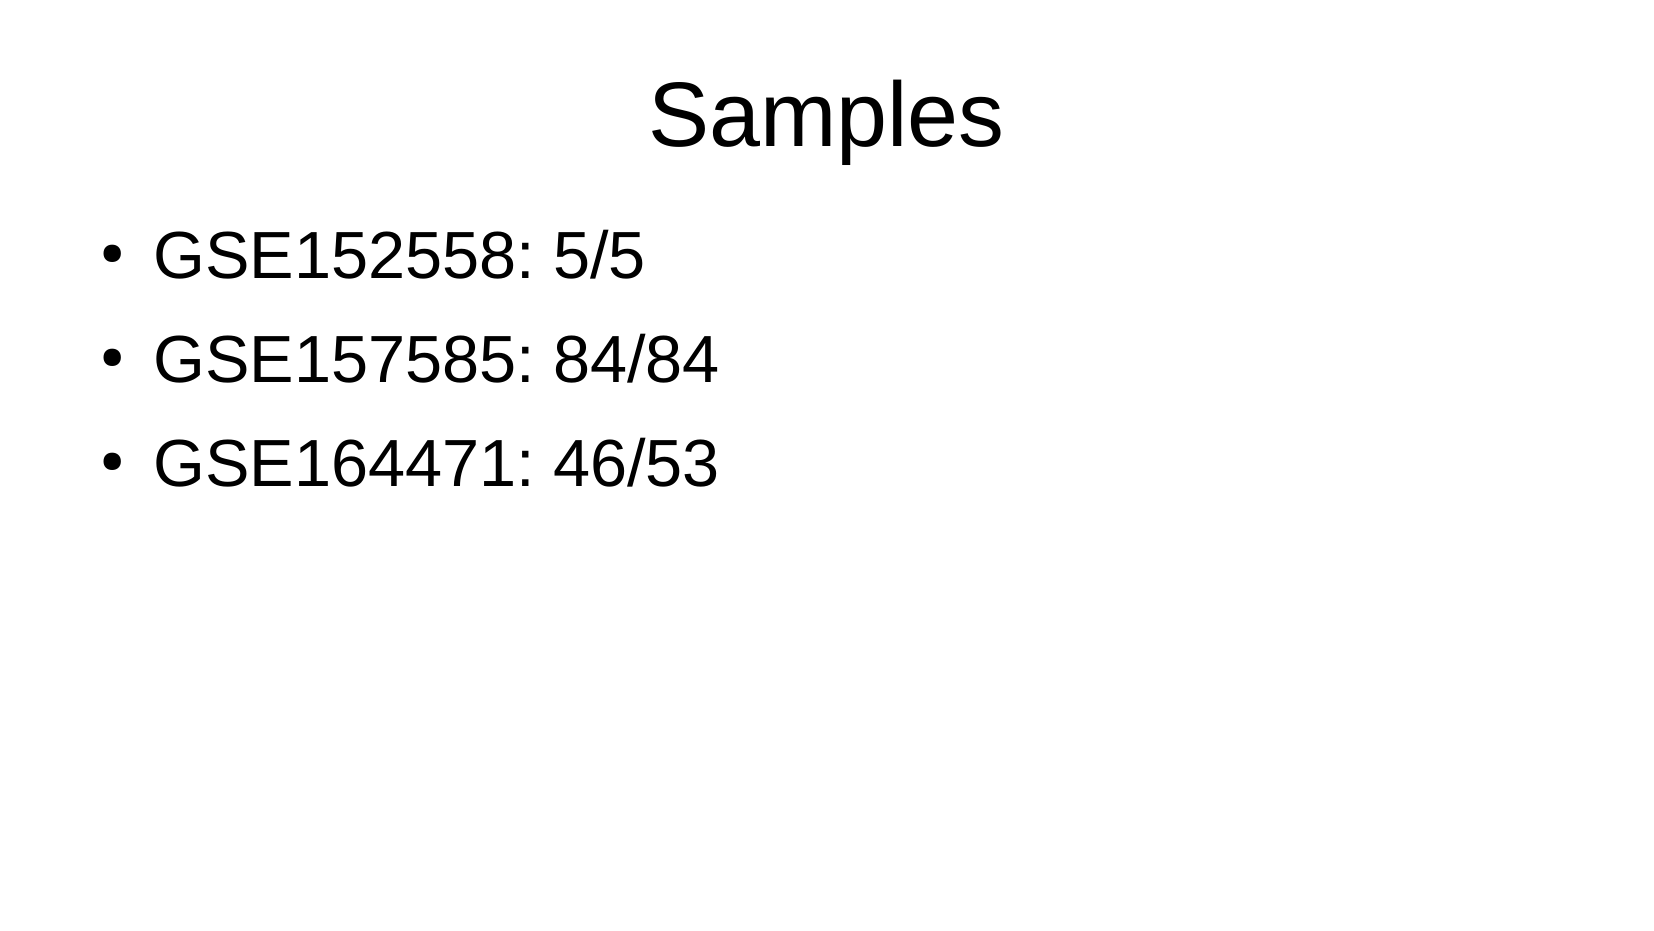

# Samples
GSE152558: 5/5
GSE157585: 84/84
GSE164471: 46/53